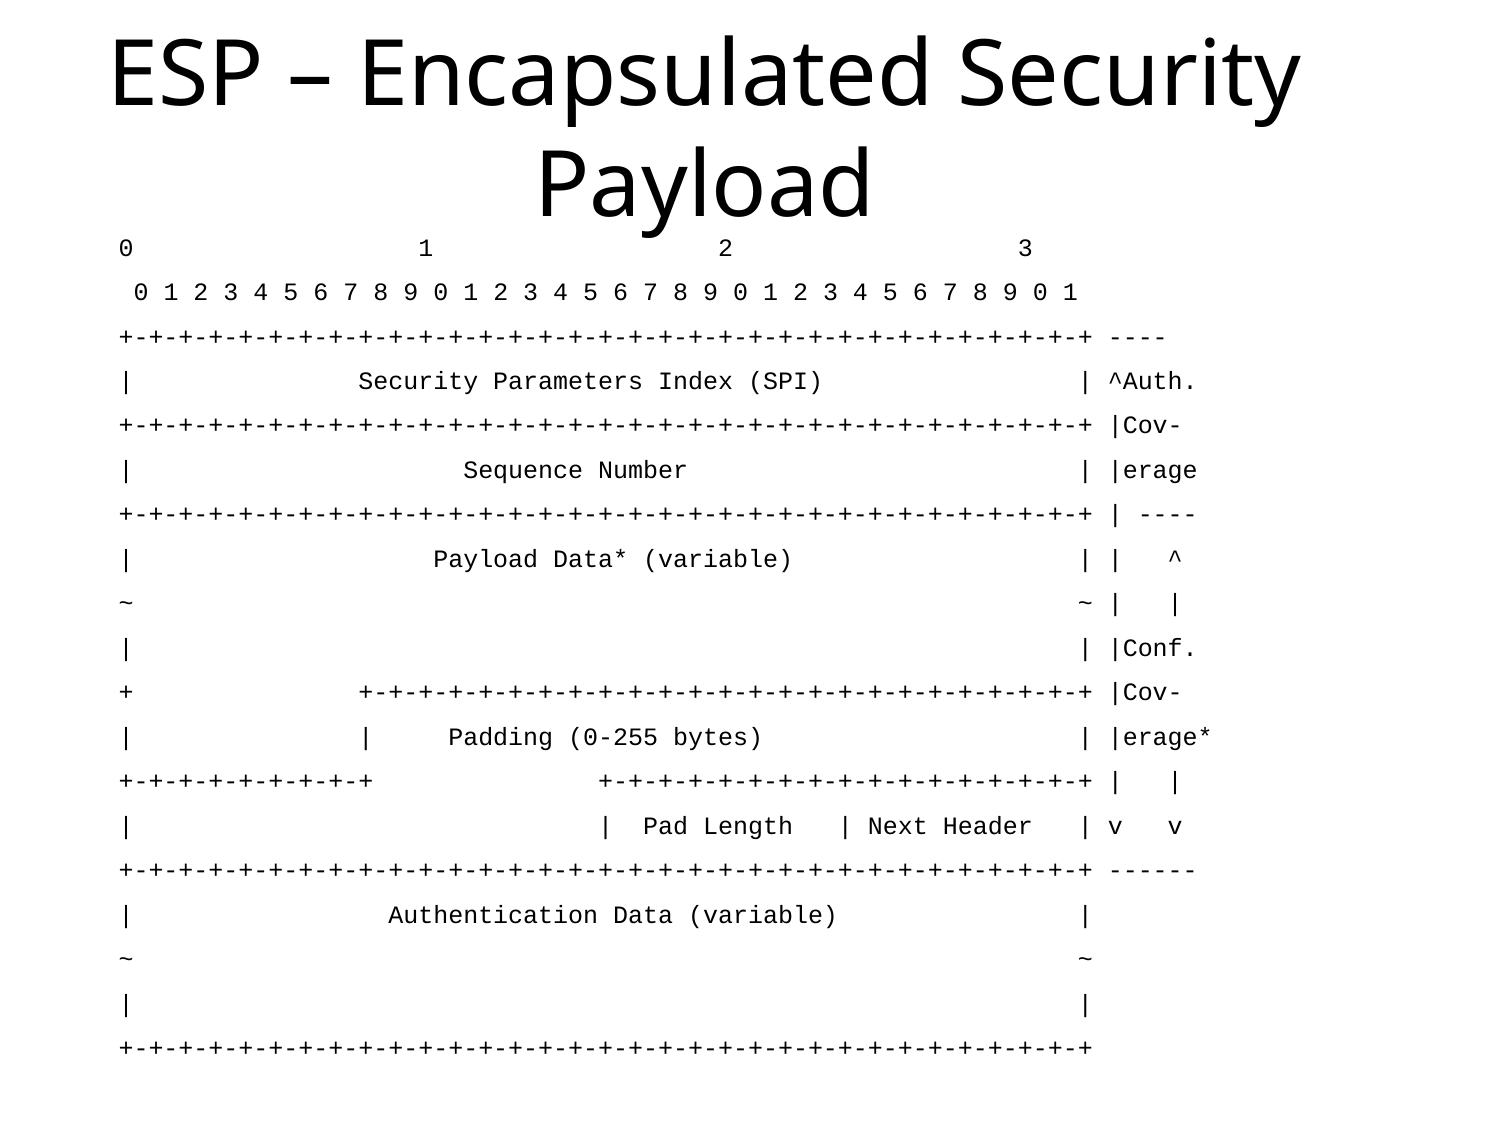

ESP – Encapsulated Security Payload
0 1 2 3
 0 1 2 3 4 5 6 7 8 9 0 1 2 3 4 5 6 7 8 9 0 1 2 3 4 5 6 7 8 9 0 1
+-+-+-+-+-+-+-+-+-+-+-+-+-+-+-+-+-+-+-+-+-+-+-+-+-+-+-+-+-+-+-+-+ ----
| Security Parameters Index (SPI) | ^Auth.
+-+-+-+-+-+-+-+-+-+-+-+-+-+-+-+-+-+-+-+-+-+-+-+-+-+-+-+-+-+-+-+-+ |Cov-
| Sequence Number | |erage
+-+-+-+-+-+-+-+-+-+-+-+-+-+-+-+-+-+-+-+-+-+-+-+-+-+-+-+-+-+-+-+-+ | ----
| Payload Data* (variable) | | ^
~ ~ | |
| | |Conf.
+ +-+-+-+-+-+-+-+-+-+-+-+-+-+-+-+-+-+-+-+-+-+-+-+-+ |Cov-
| | Padding (0-255 bytes) | |erage*
+-+-+-+-+-+-+-+-+ +-+-+-+-+-+-+-+-+-+-+-+-+-+-+-+-+ | |
| | Pad Length | Next Header | v v
+-+-+-+-+-+-+-+-+-+-+-+-+-+-+-+-+-+-+-+-+-+-+-+-+-+-+-+-+-+-+-+-+ ------
| Authentication Data (variable) |
~ ~
| |
+-+-+-+-+-+-+-+-+-+-+-+-+-+-+-+-+-+-+-+-+-+-+-+-+-+-+-+-+-+-+-+-+